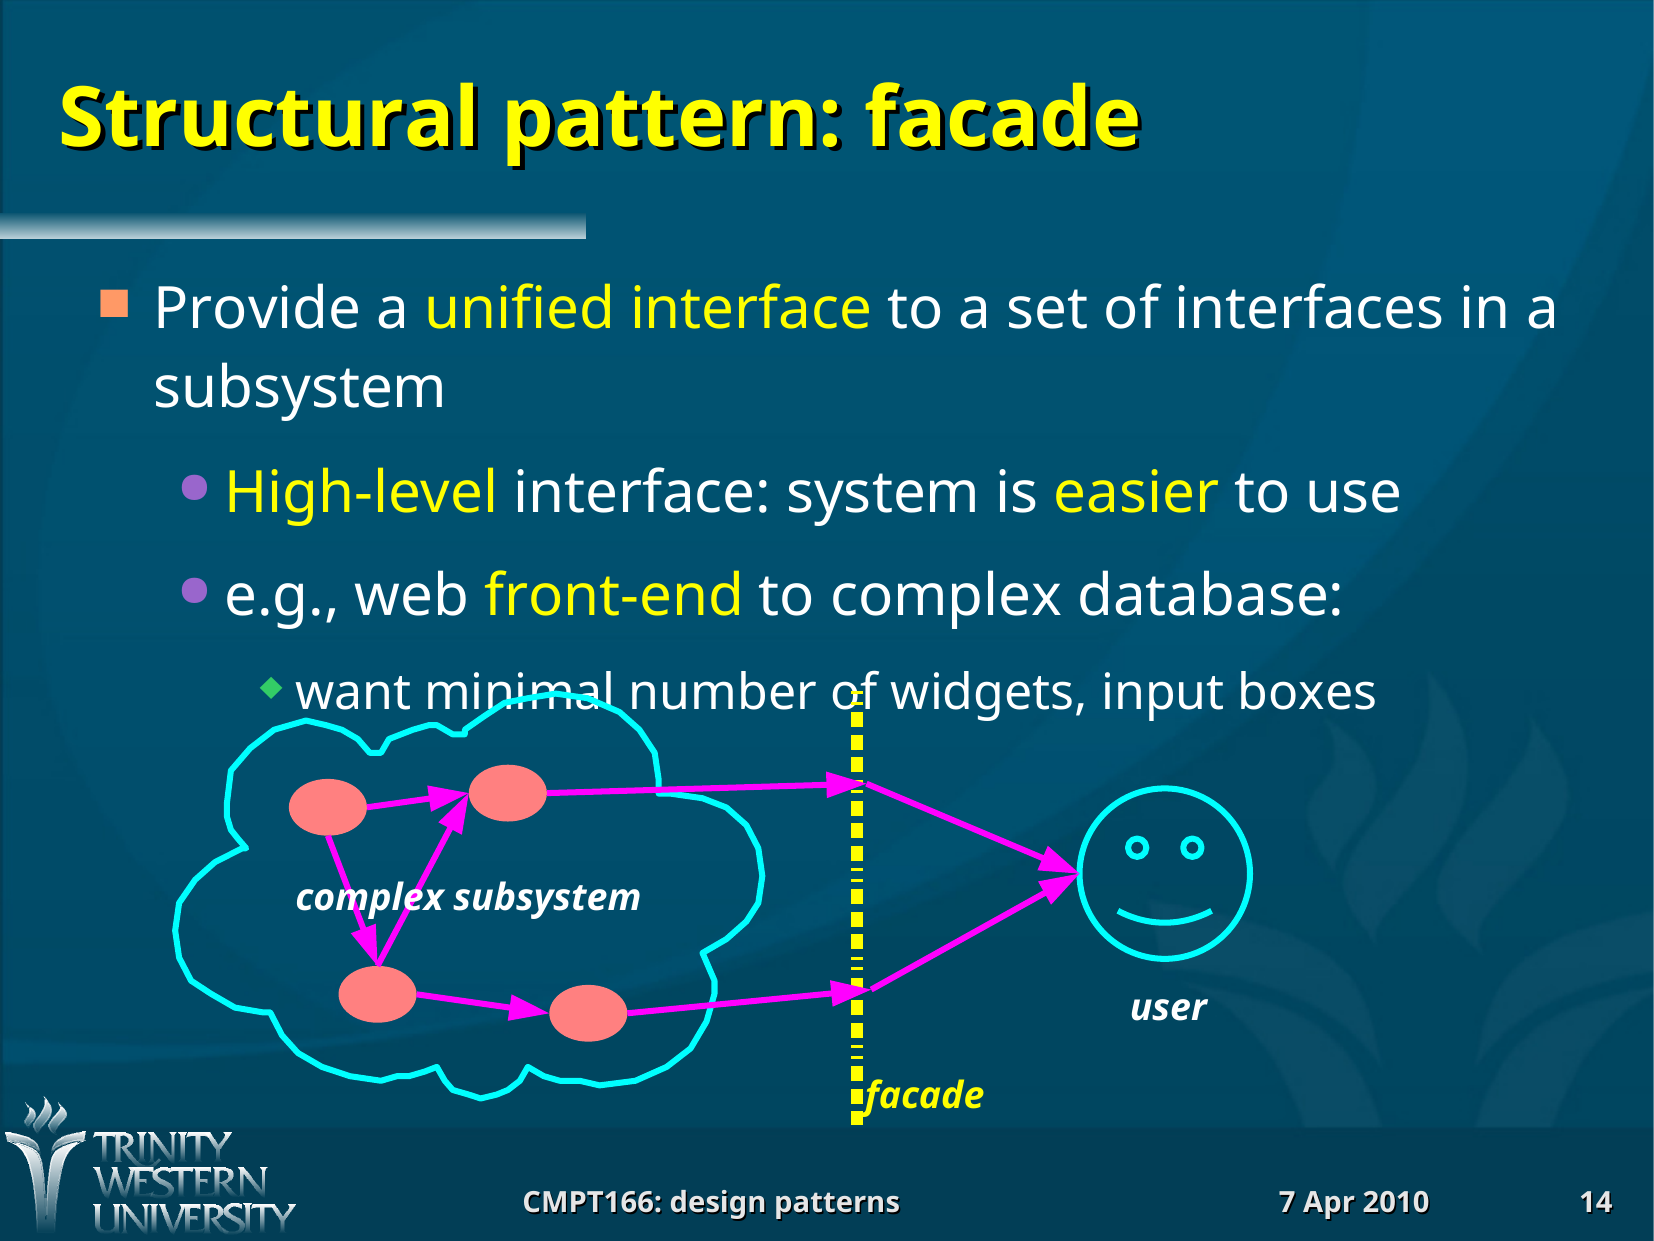

# Structural pattern: facade
Provide a unified interface to a set of interfaces in a subsystem
High-level interface: system is easier to use
e.g., web front-end to complex database:
want minimal number of widgets, input boxes
complex subsystem
user
facade
CMPT166: design patterns
7 Apr 2010
14